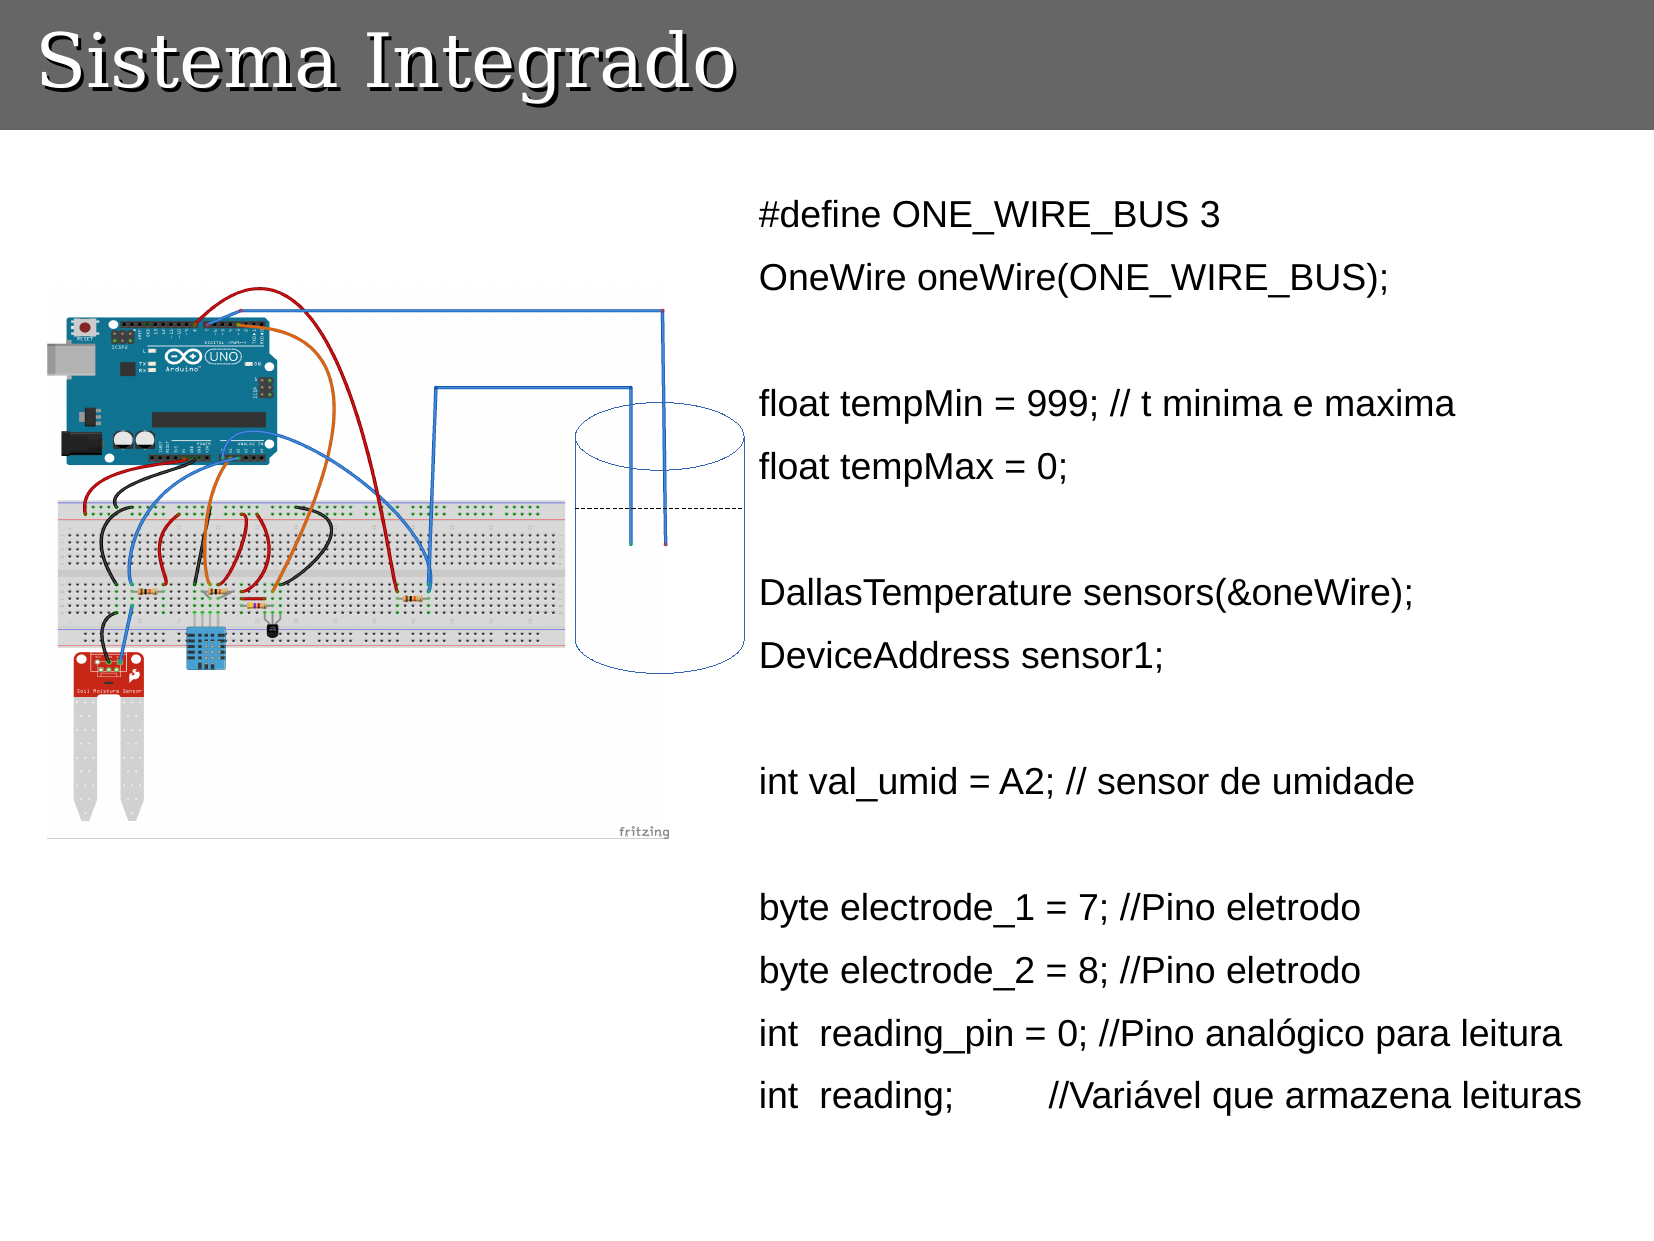

# Sistema Integrado
#define ONE_WIRE_BUS 3
OneWire oneWire(ONE_WIRE_BUS);
float tempMin = 999; // t minima e maxima
float tempMax = 0;
DallasTemperature sensors(&oneWire);
DeviceAddress sensor1;
int val_umid = A2; // sensor de umidade
byte electrode_1 = 7; //Pino eletrodo
byte electrode_2 = 8; //Pino eletrodo
int reading_pin = 0; //Pino analógico para leitura
int reading; //Variável que armazena leituras